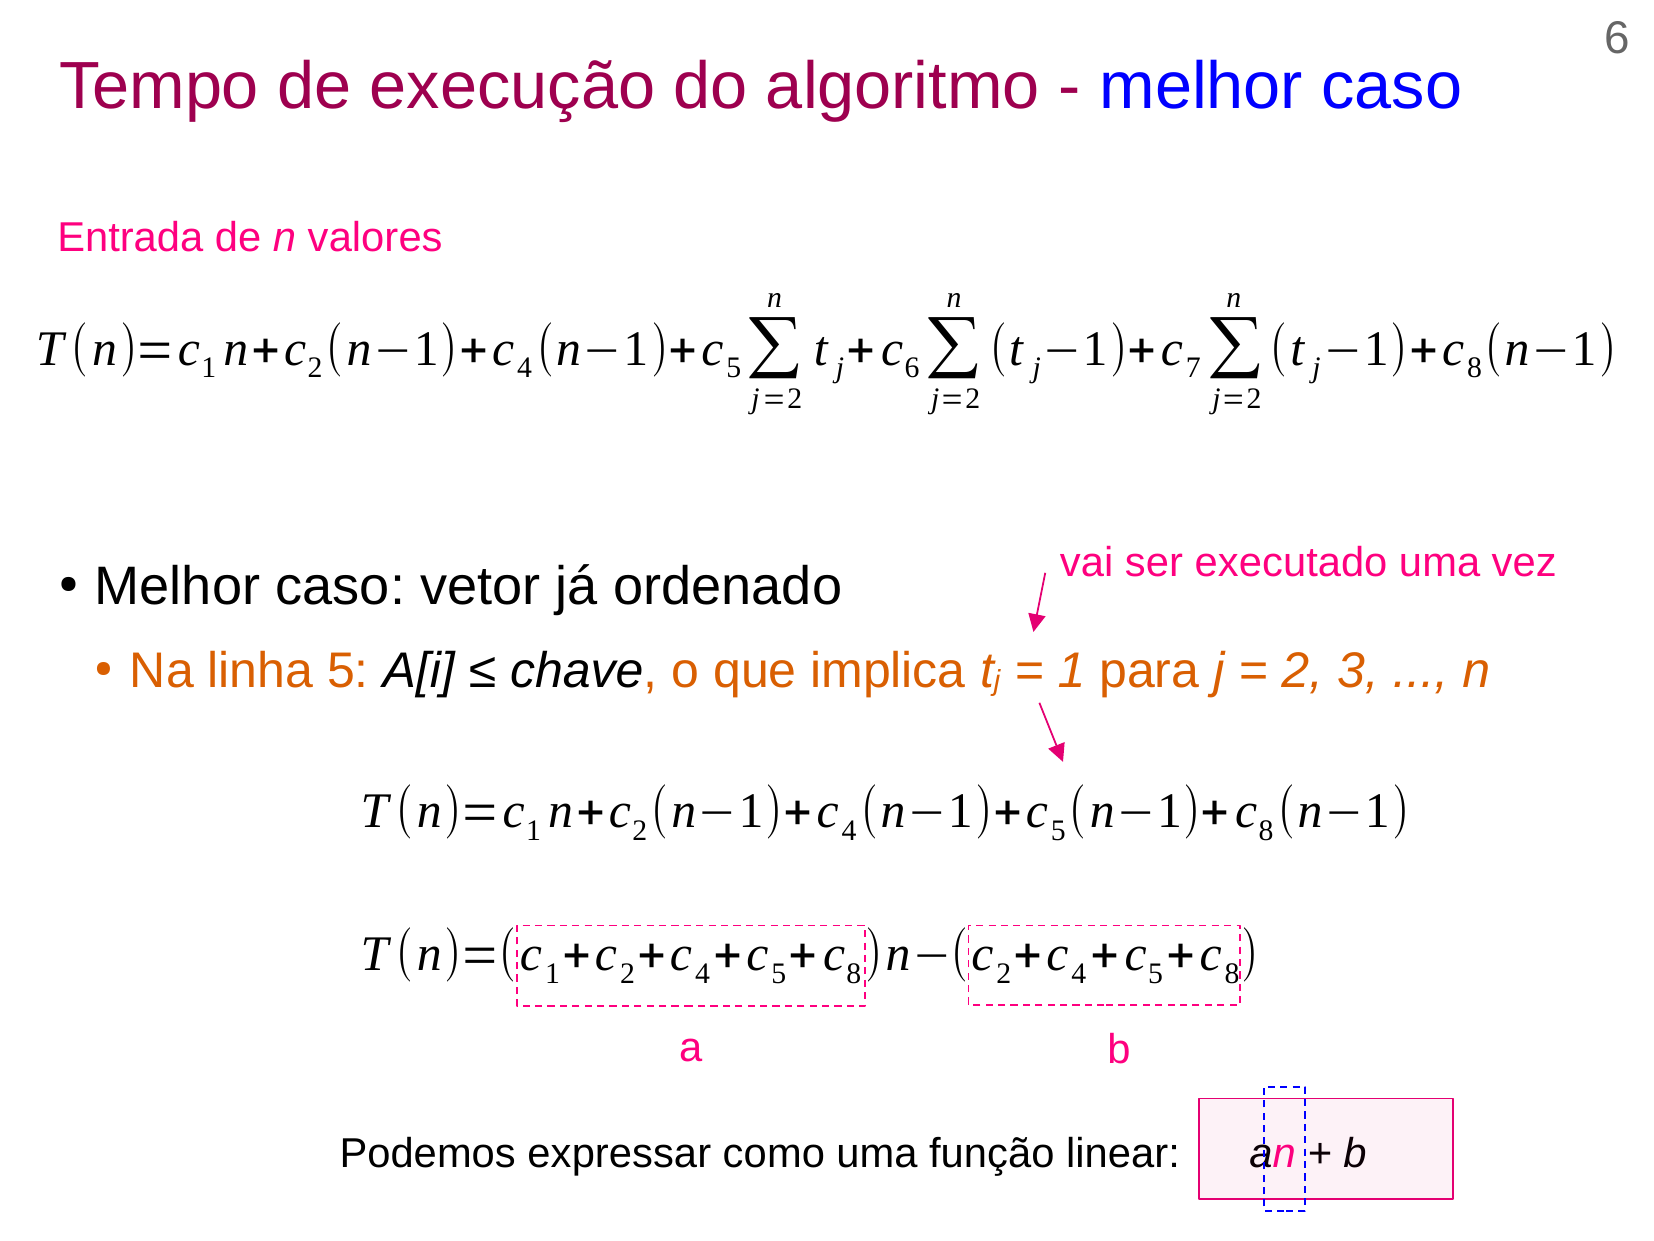

6
# Tempo de execução do algoritmo - melhor caso
Entrada de n valores
vai ser executado uma vez
Melhor caso: vetor já ordenado
Na linha 5: A[i] ≤ chave, o que implica tj = 1 para j = 2, 3, ..., n
a
b
Podemos expressar como uma função linear: an + b